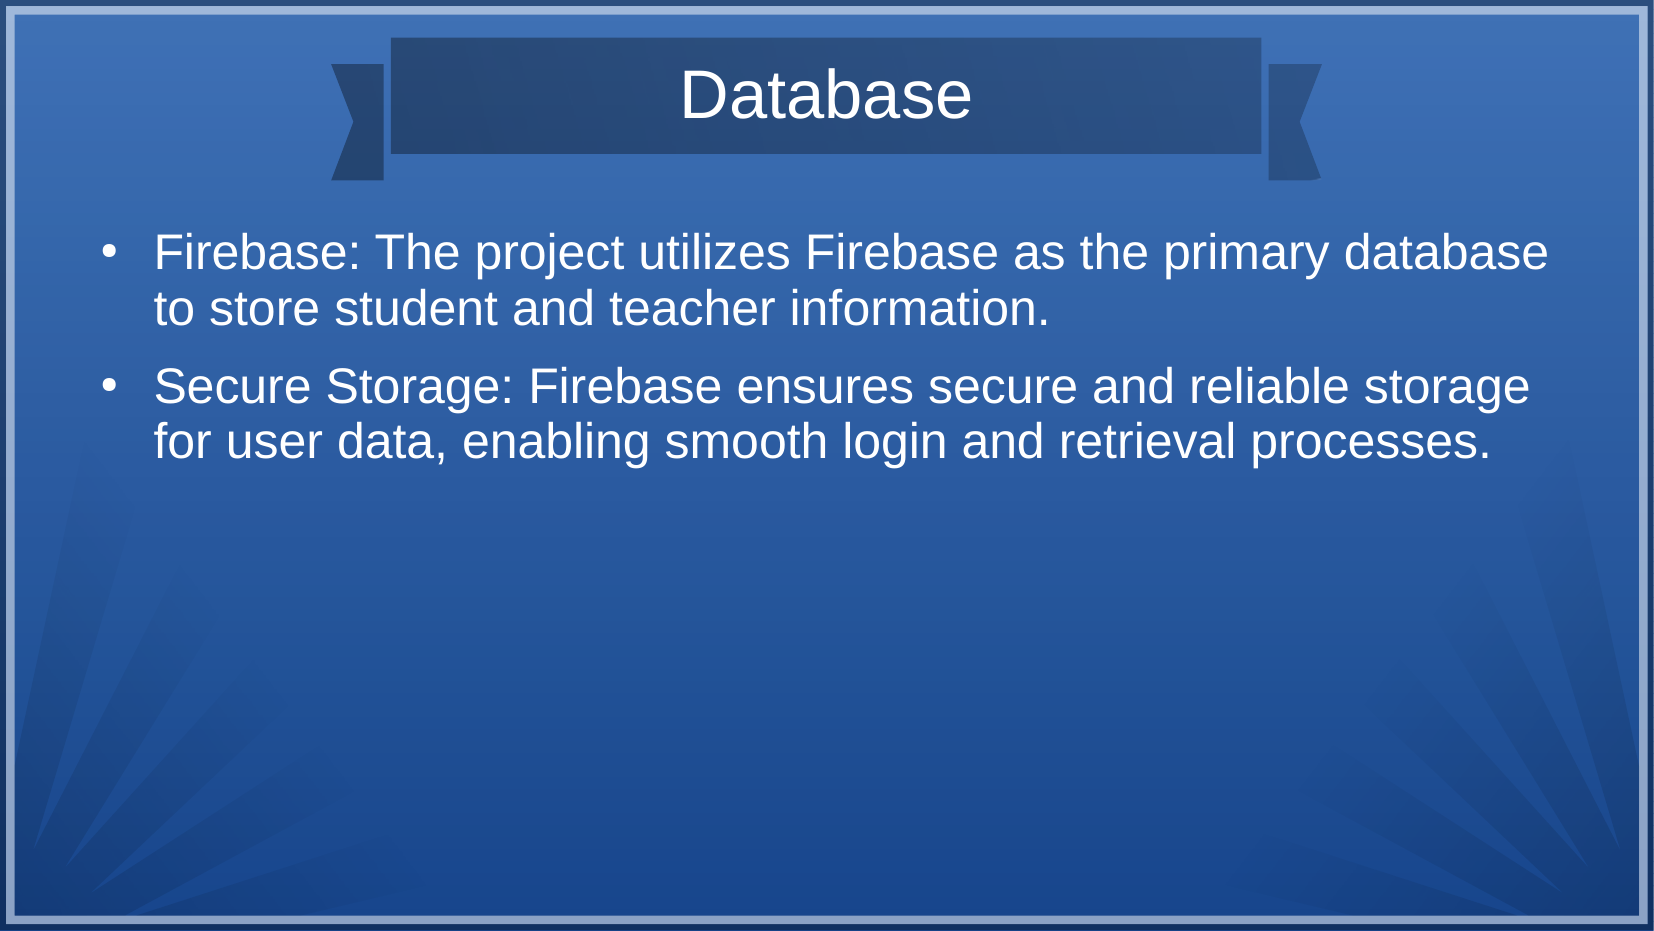

# Database
Firebase: The project utilizes Firebase as the primary database to store student and teacher information.
Secure Storage: Firebase ensures secure and reliable storage for user data, enabling smooth login and retrieval processes.